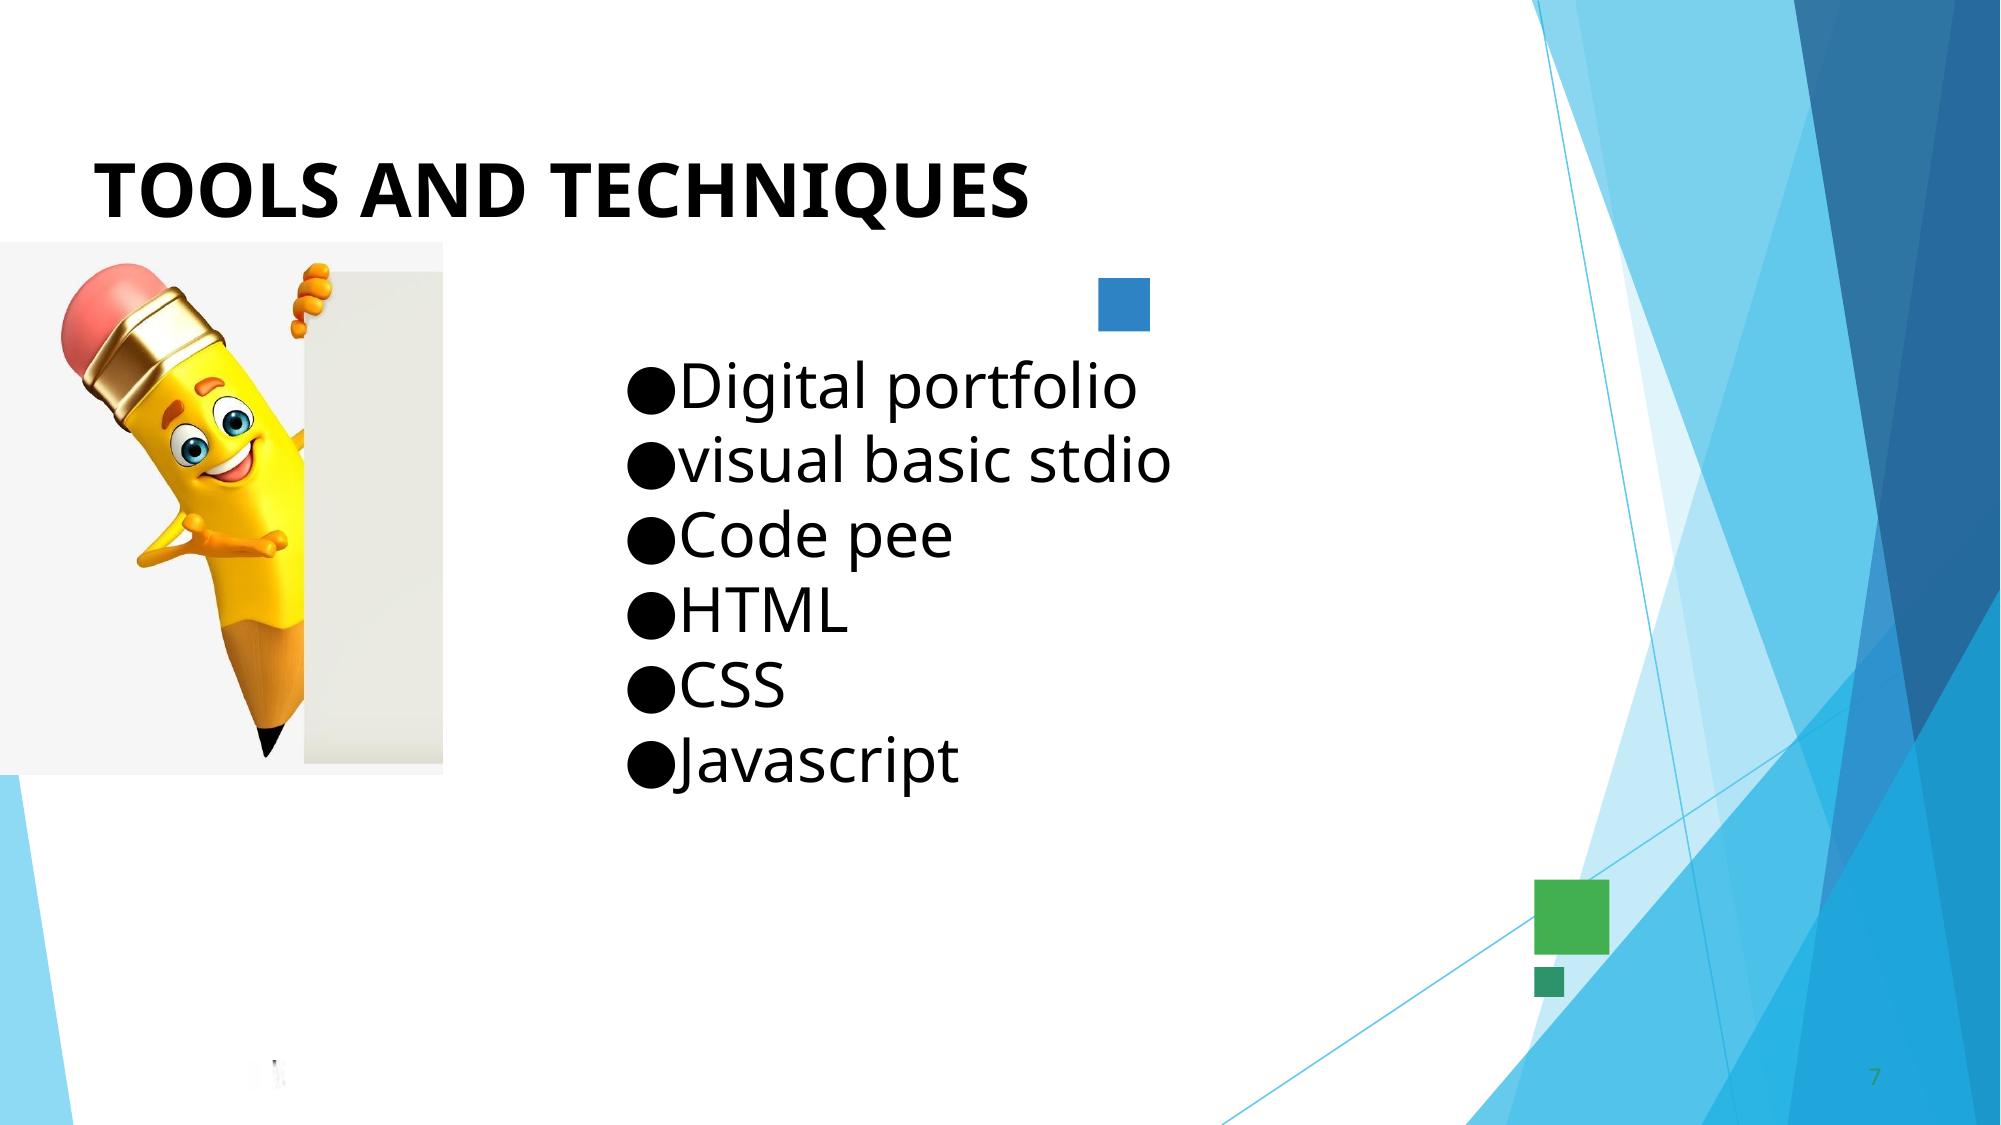

# TOOLS AND TECHNIQUES
Digital portfolio
visual basic stdio
Code pee
HTML
CSS
Javascript